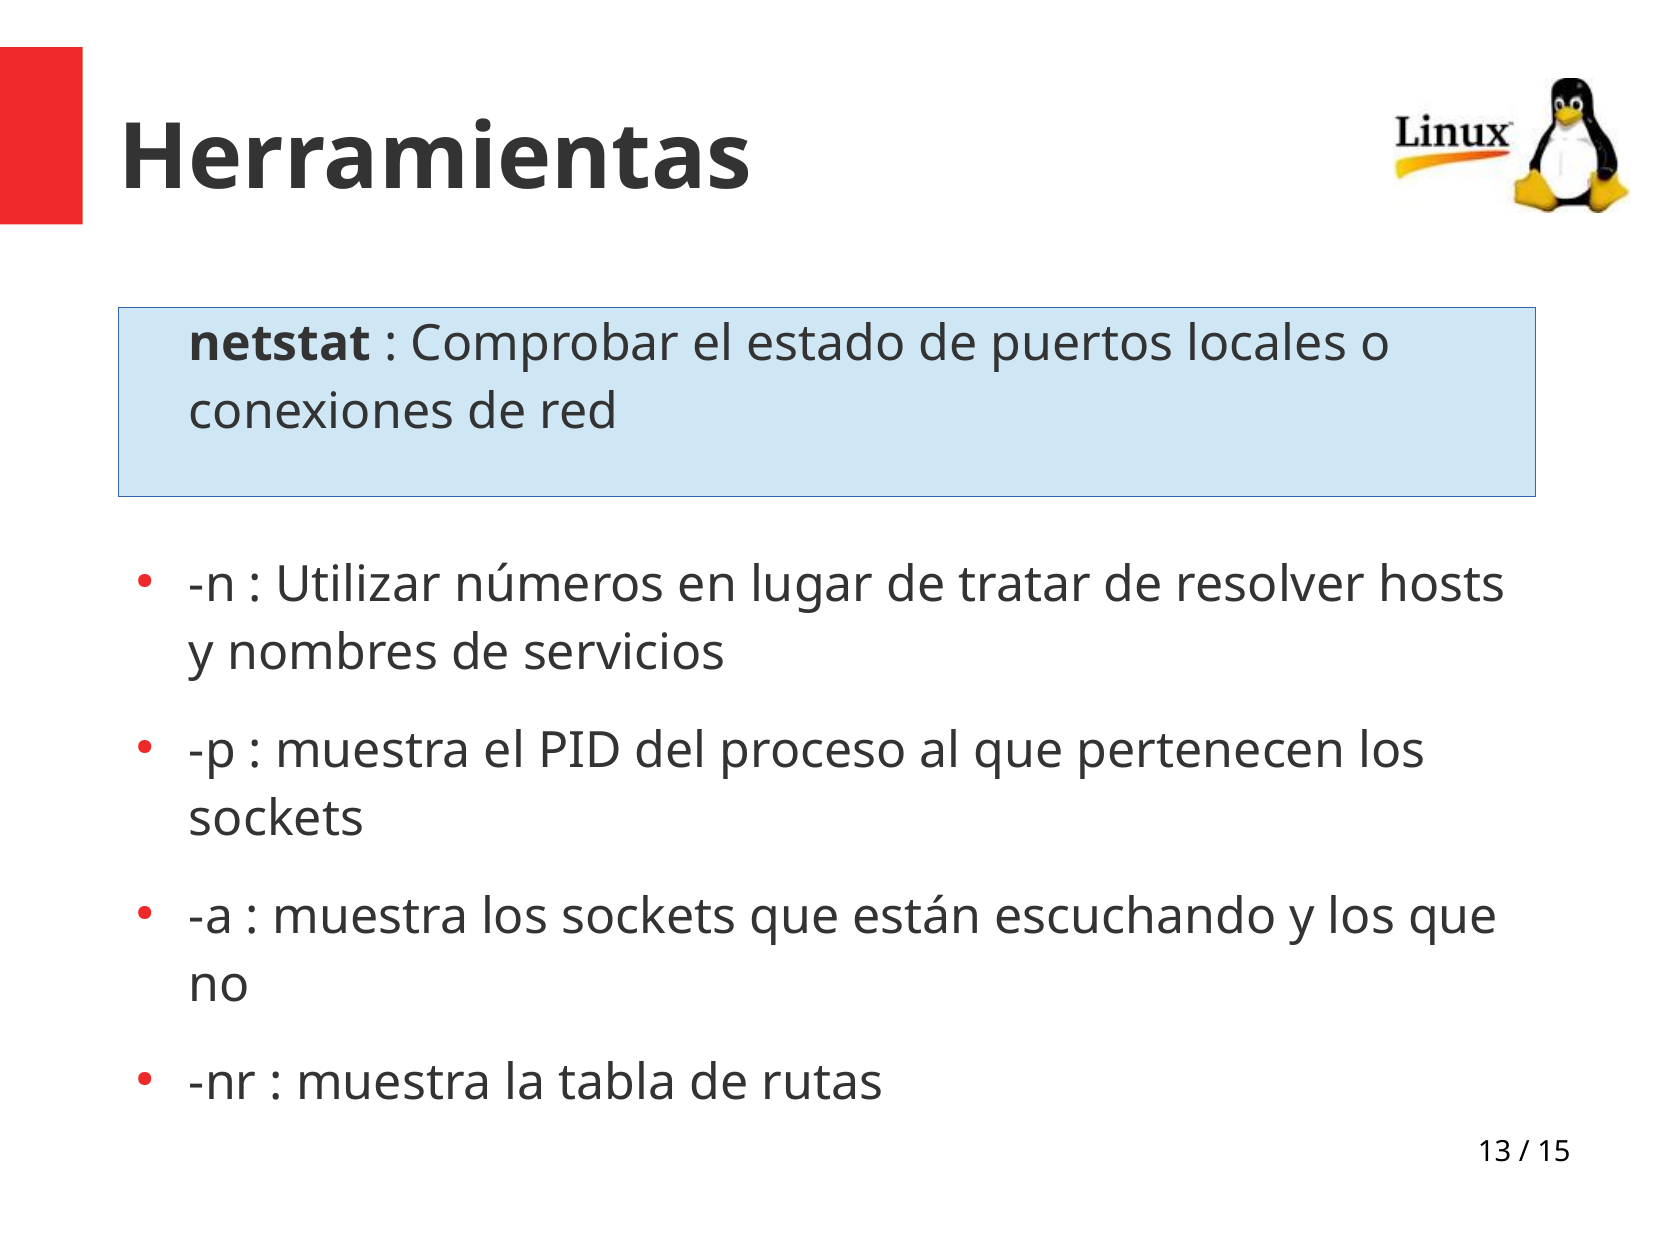

# Herramientas
netstat : Comprobar el estado de puertos locales o conexiones de red
-n : Utilizar números en lugar de tratar de resolver hosts y nombres de servicios
-p : muestra el PID del proceso al que pertenecen los sockets
-a : muestra los sockets que están escuchando y los que no
-nr : muestra la tabla de rutas
13